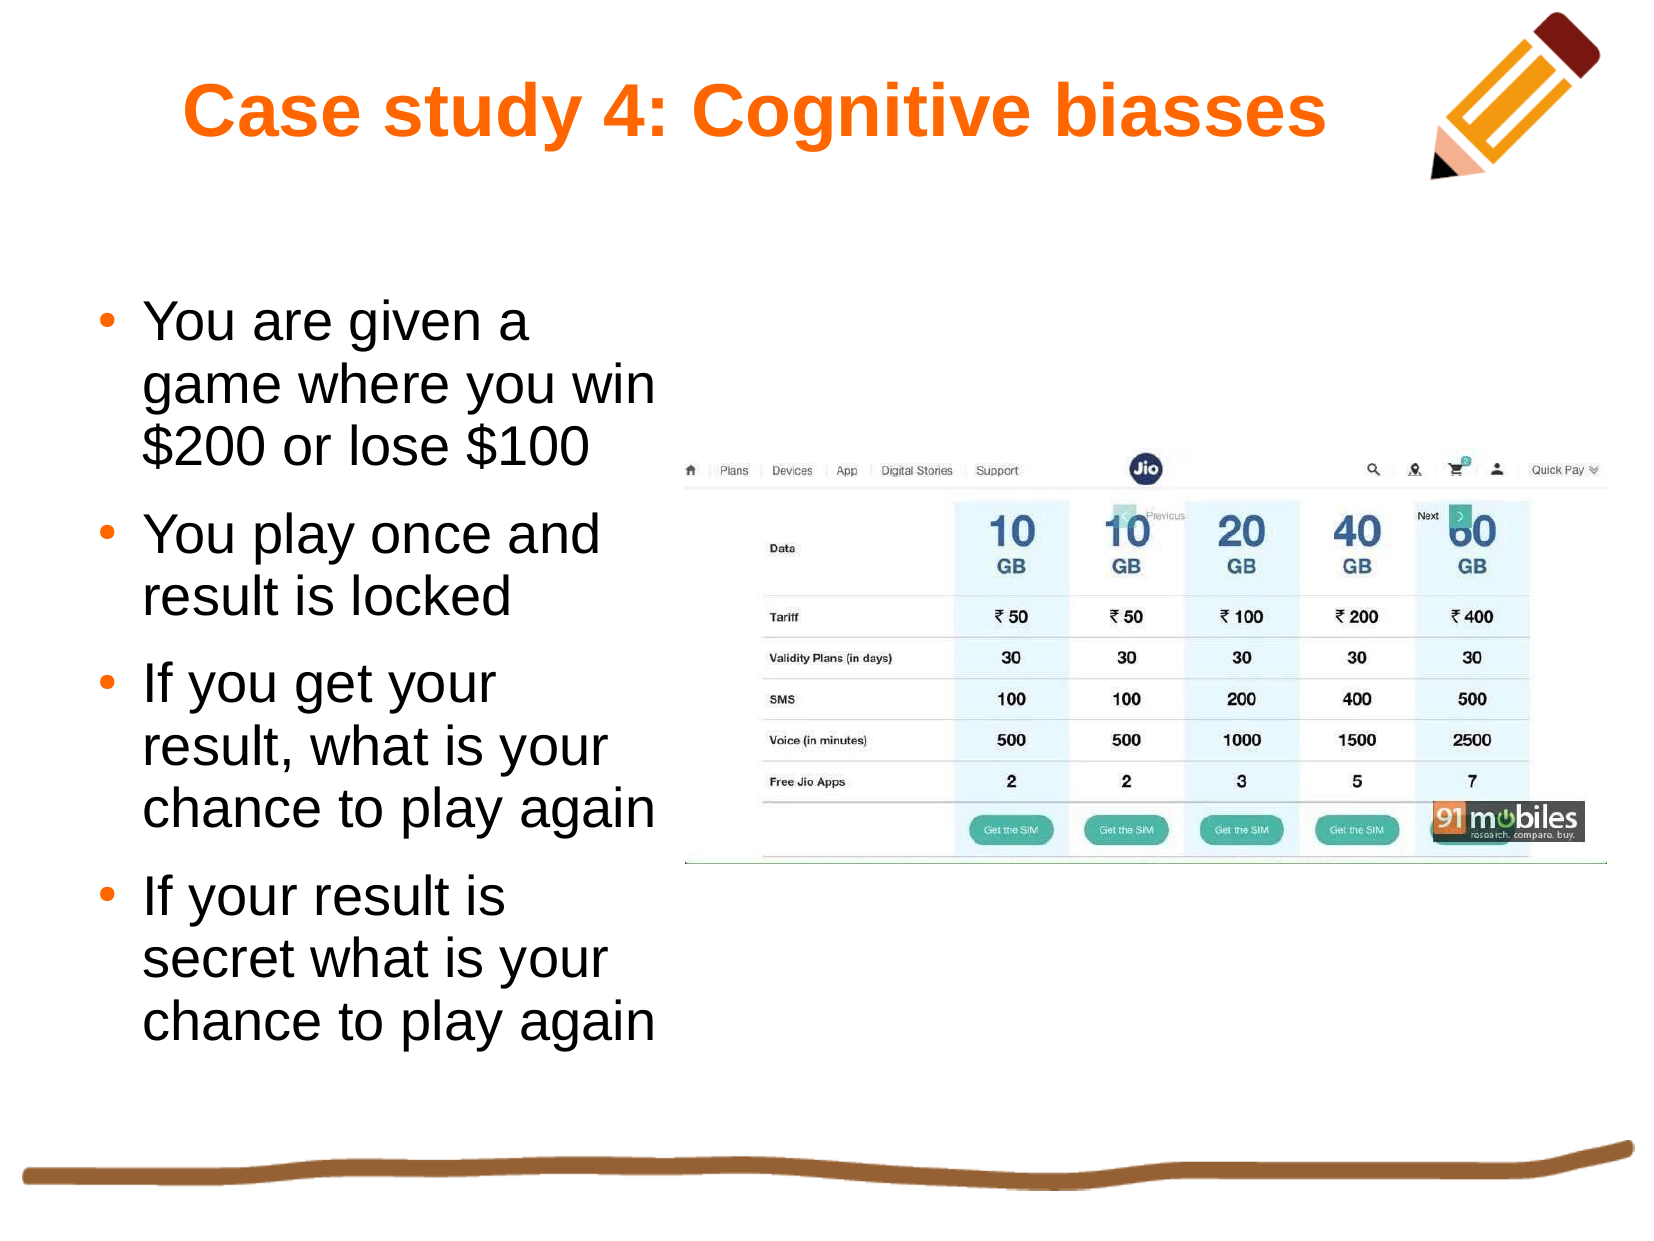

# Case study 4: Cognitive biasses
You are given a game where you win $200 or lose $100
You play once and result is locked
If you get your result, what is your chance to play again
If your result is secret what is your chance to play again